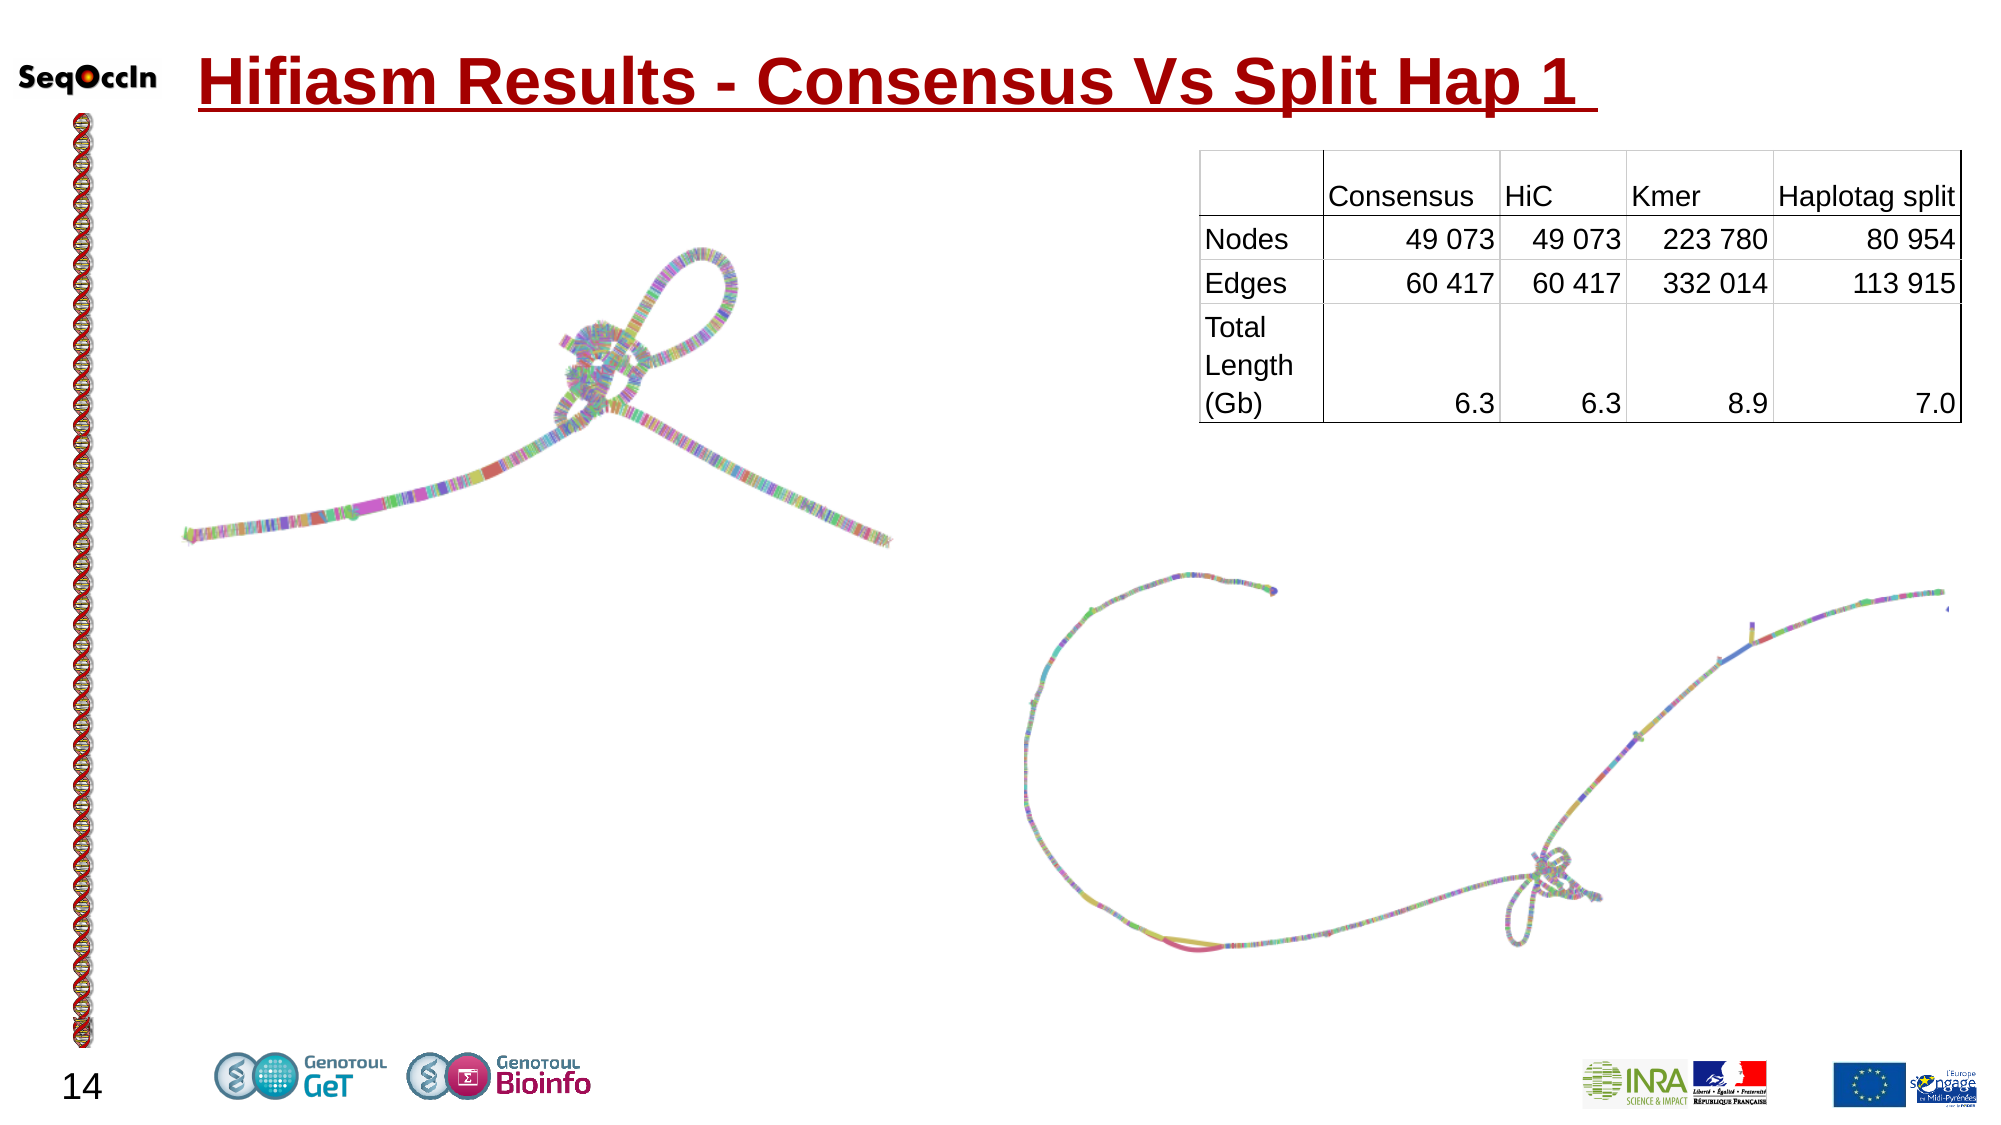

Hifiasm Results - Consensus Vs Split Hap 1
| | Consensus | HiC | Kmer | Haplotag split |
| --- | --- | --- | --- | --- |
| Nodes | 49 073 | 49 073 | 223 780 | 80 954 |
| Edges | 60 417 | 60 417 | 332 014 | 113 915 |
| Total Length (Gb) | 6.3 | 6.3 | 8.9 | 7.0 |